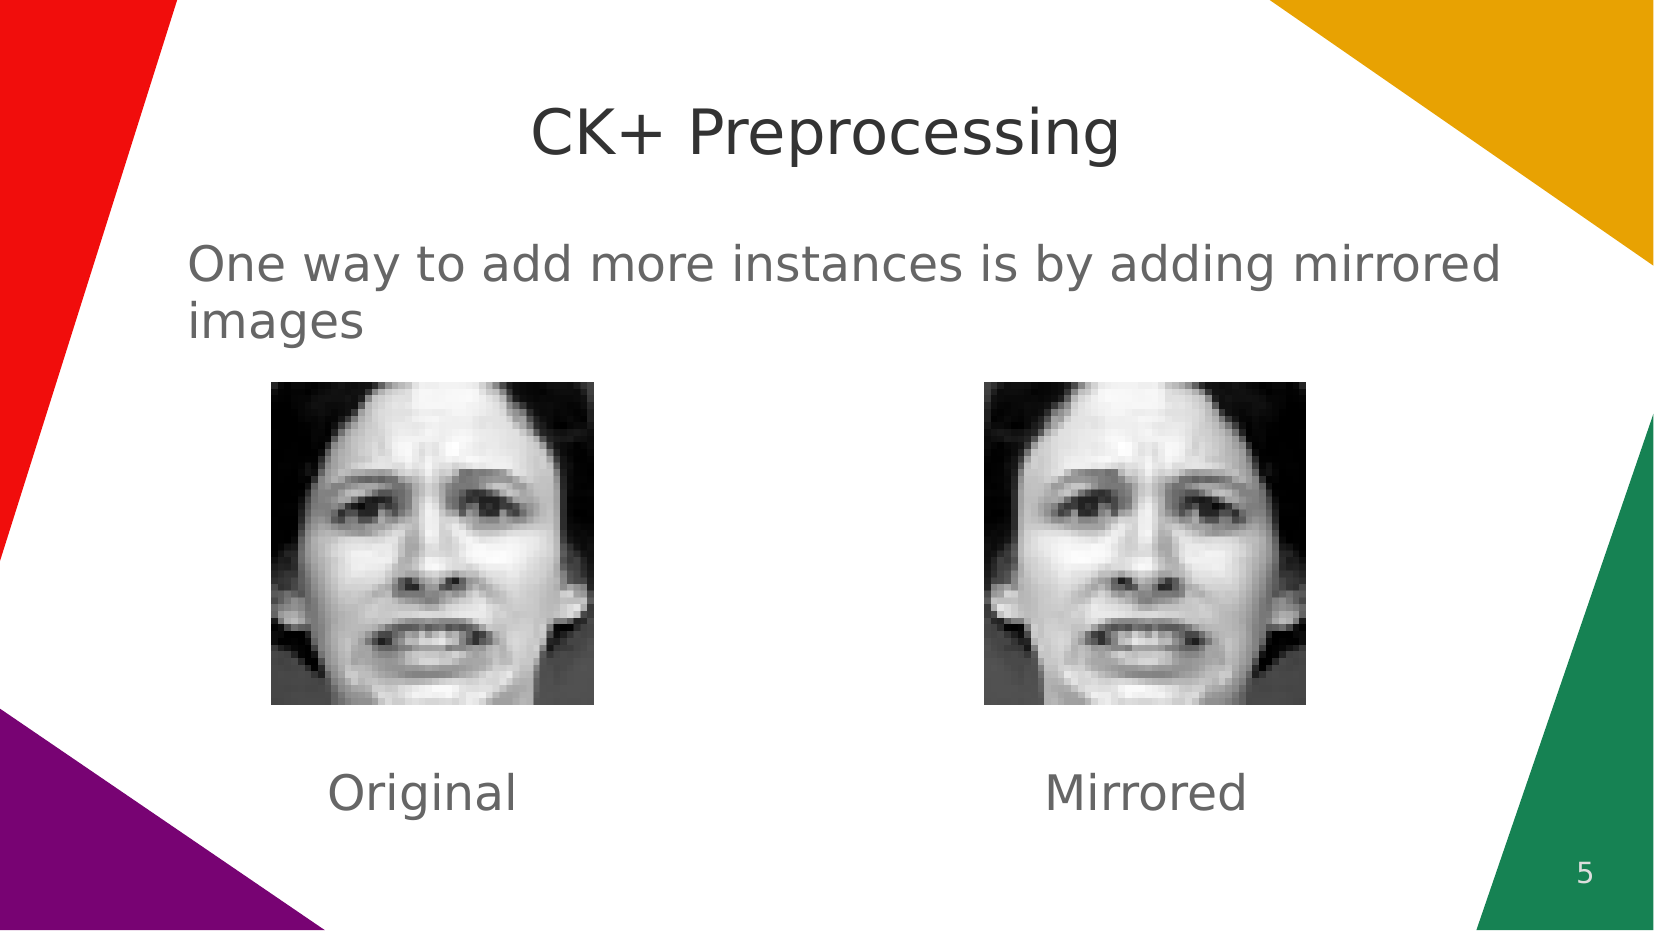

# CK+ Preprocessing
One way to add more instances is by adding mirrored images
 Original Mirrored
5